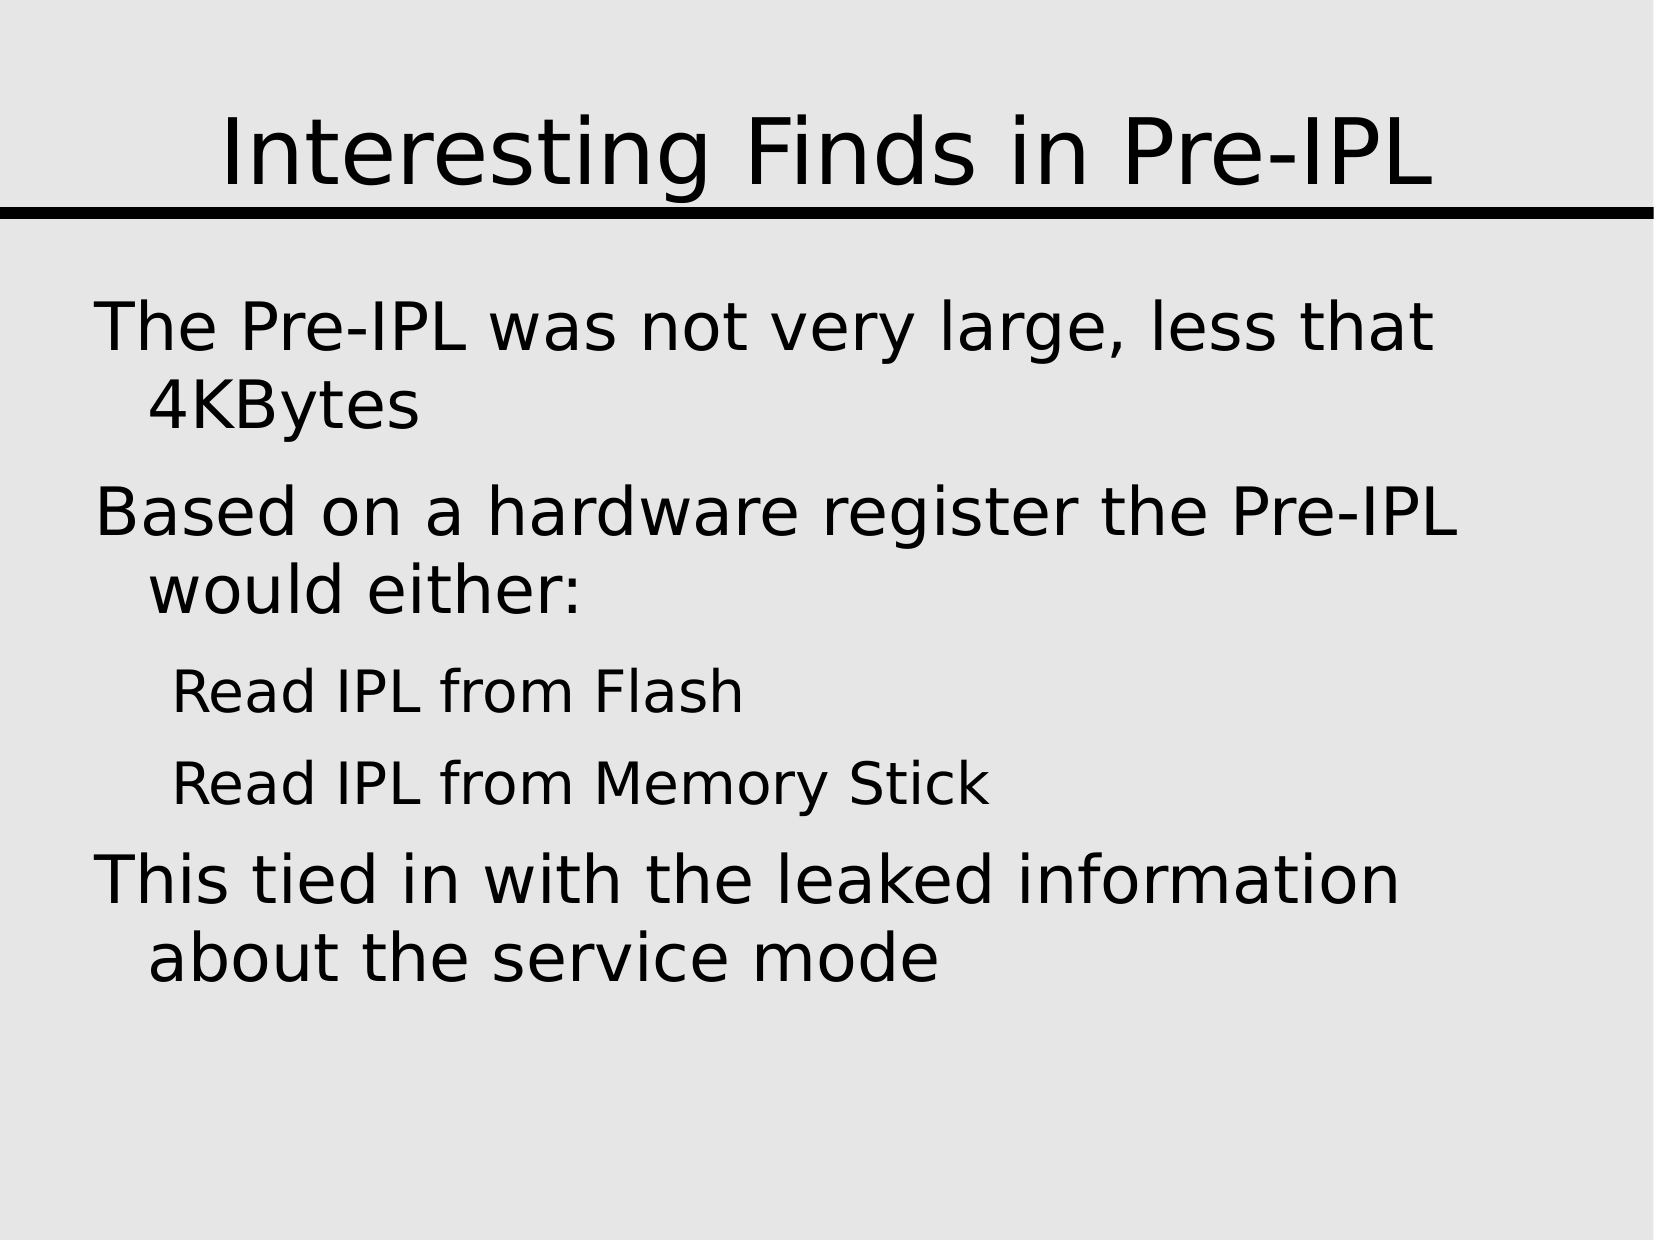

# Interesting Finds in Pre-IPL
The Pre-IPL was not very large, less that 4KBytes
Based on a hardware register the Pre-IPL would either:
Read IPL from Flash
Read IPL from Memory Stick
This tied in with the leaked information about the service mode